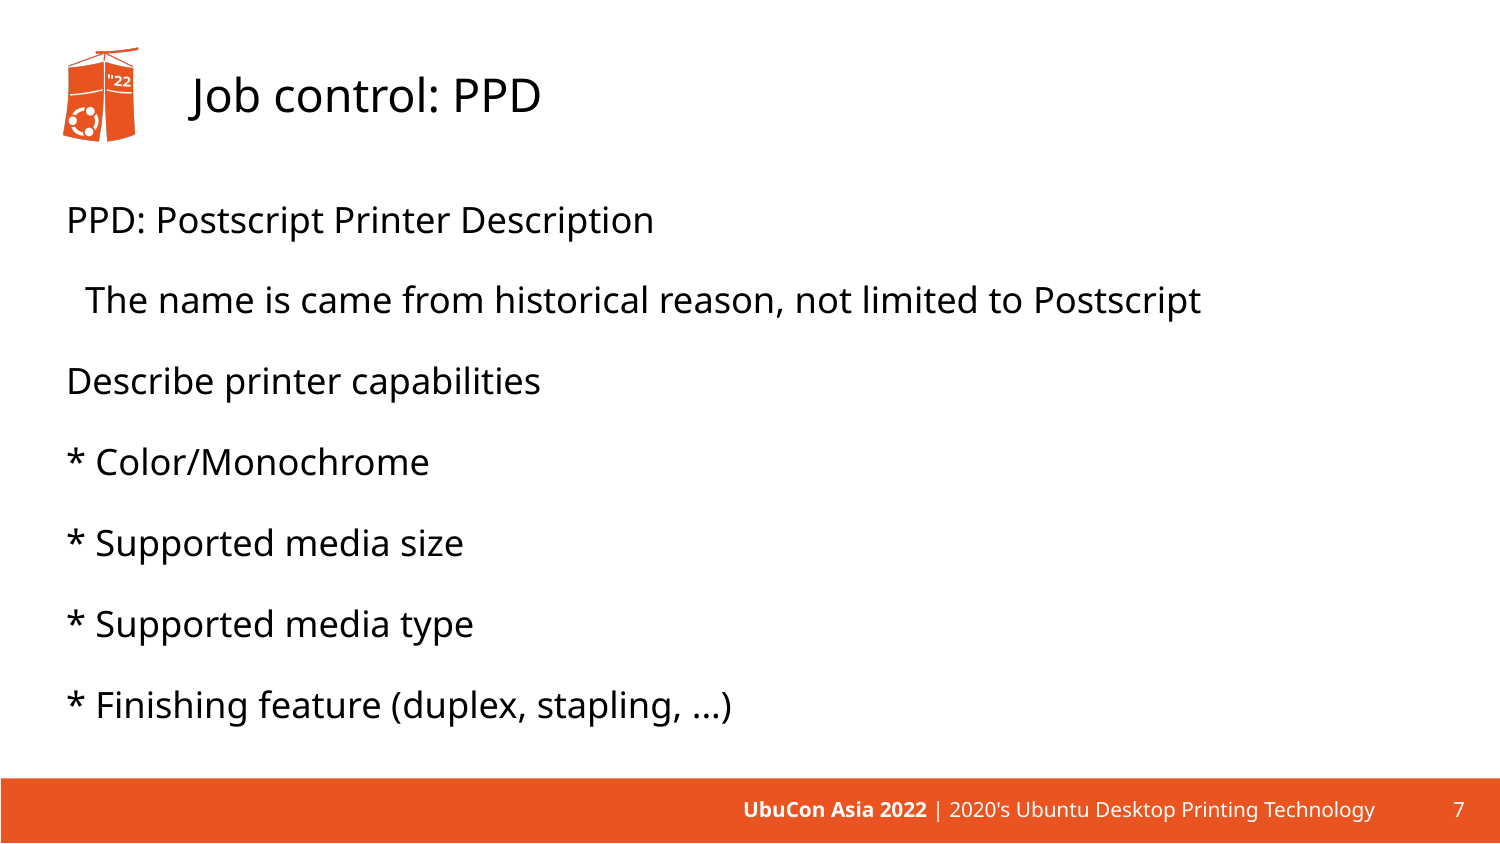

# Job control: PPD
PPD: Postscript Printer Description
 The name is came from historical reason, not limited to Postscript
Describe printer capabilities
* Color/Monochrome
* Supported media size
* Supported media type
* Finishing feature (duplex, stapling, ...)
UbuCon Asia 2022 | 2020's Ubuntu Desktop Printing Technology